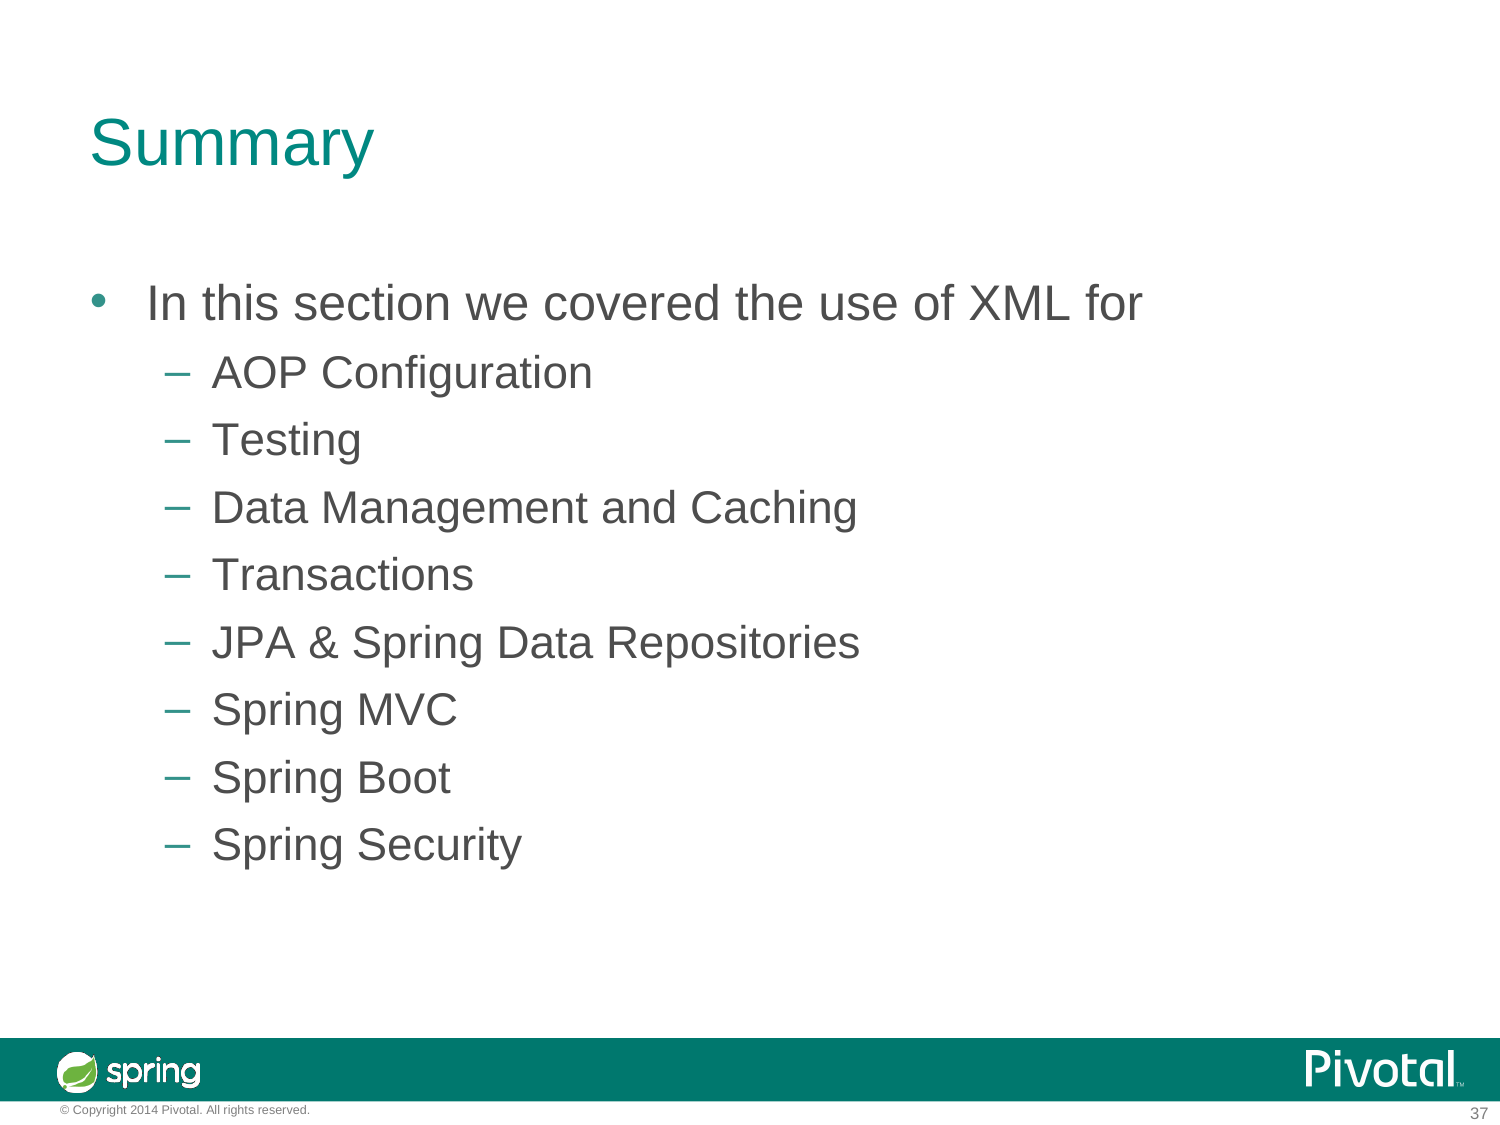

# Summary
In this section we covered the use of XML for
AOP Configuration
Testing
Data Management and Caching
Transactions
JPA & Spring Data Repositories
Spring MVC
Spring Boot
Spring Security